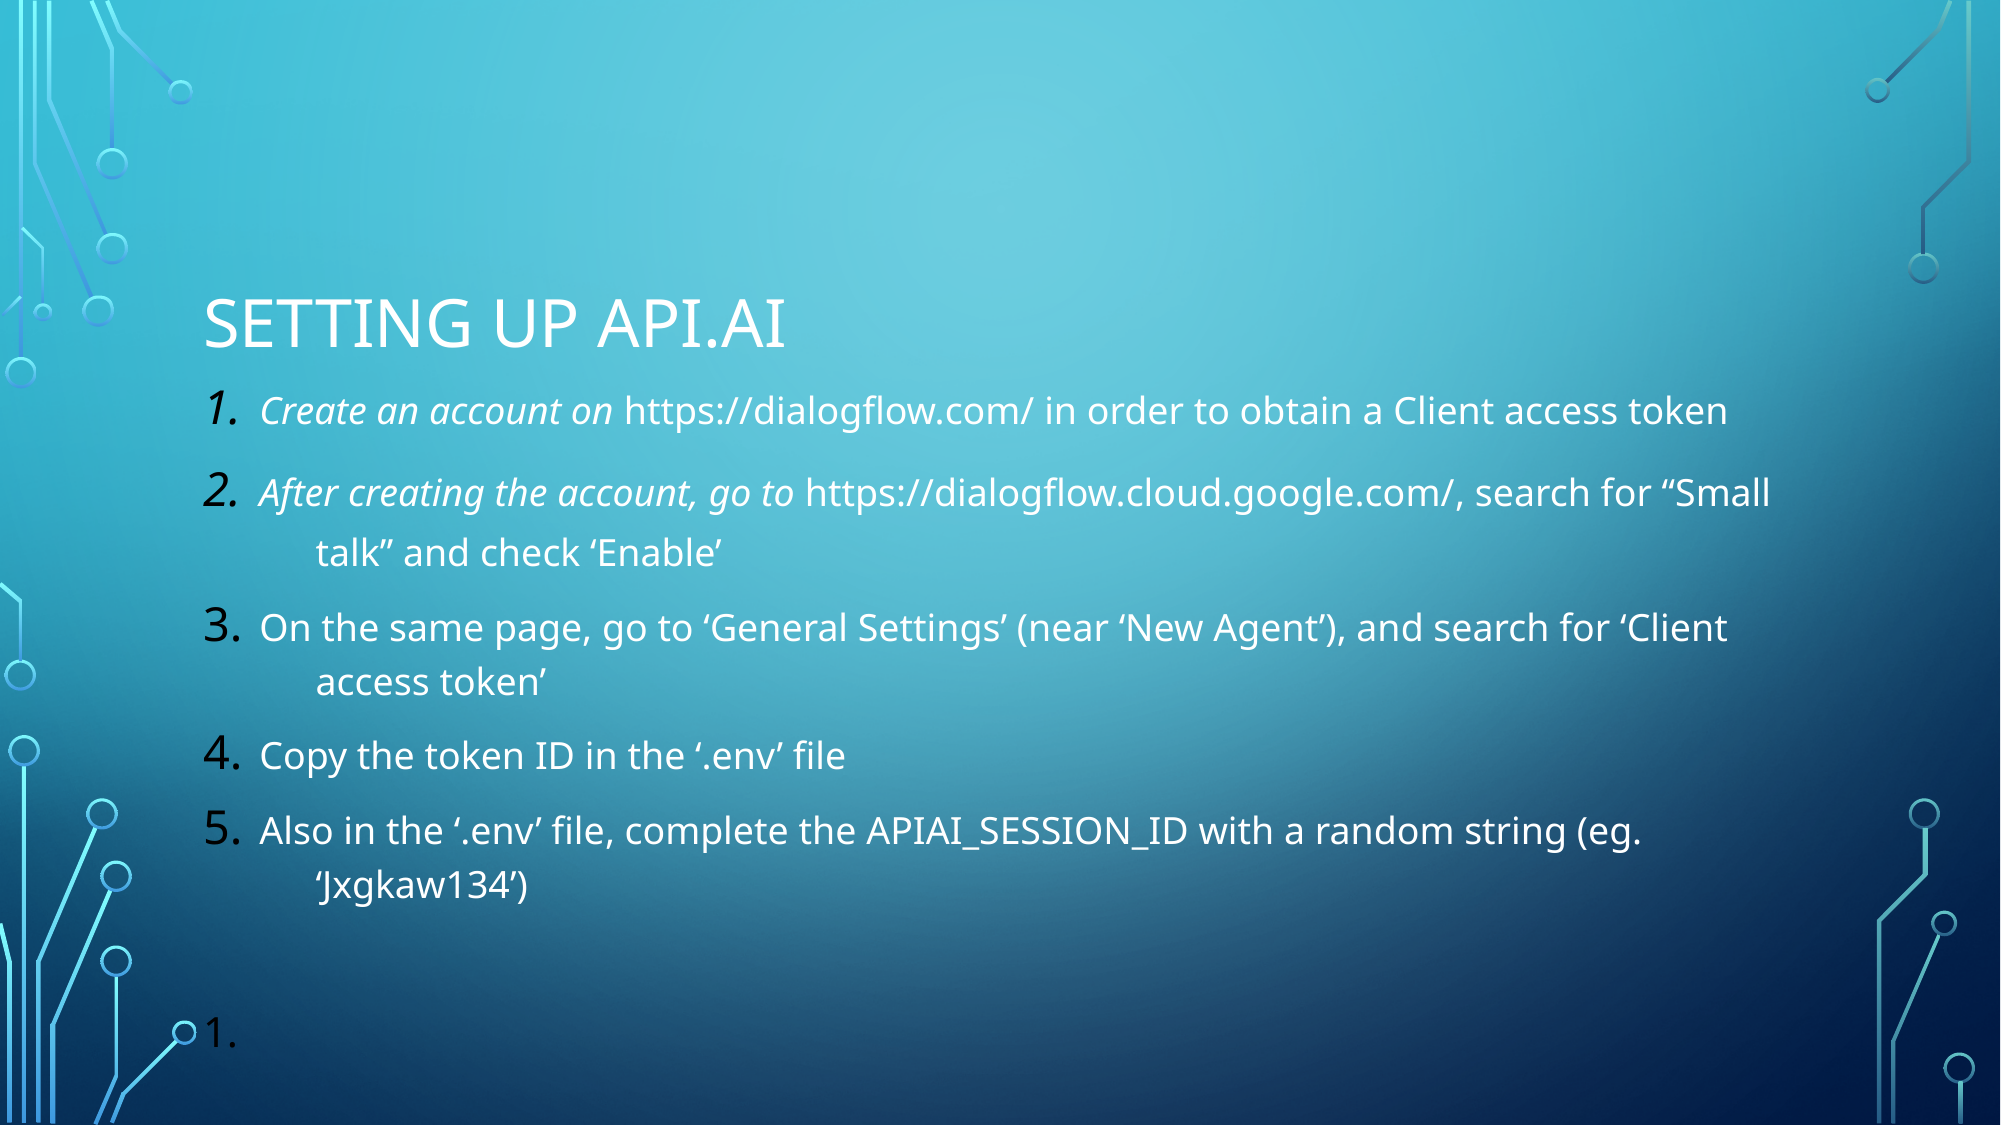

# Setting up api.ai
Create an account on https://dialogflow.com/ in order to obtain a Client access token
After creating the account, go to https://dialogflow.cloud.google.com/, search for “Small talk” and check ‘Enable’
On the same page, go to ‘General Settings’ (near ‘New Agent’), and search for ‘Client access token’
Copy the token ID in the ‘.env’ file
Also in the ‘.env’ file, complete the APIAI_SESSION_ID with a random string (eg. ‘Jxgkaw134’)